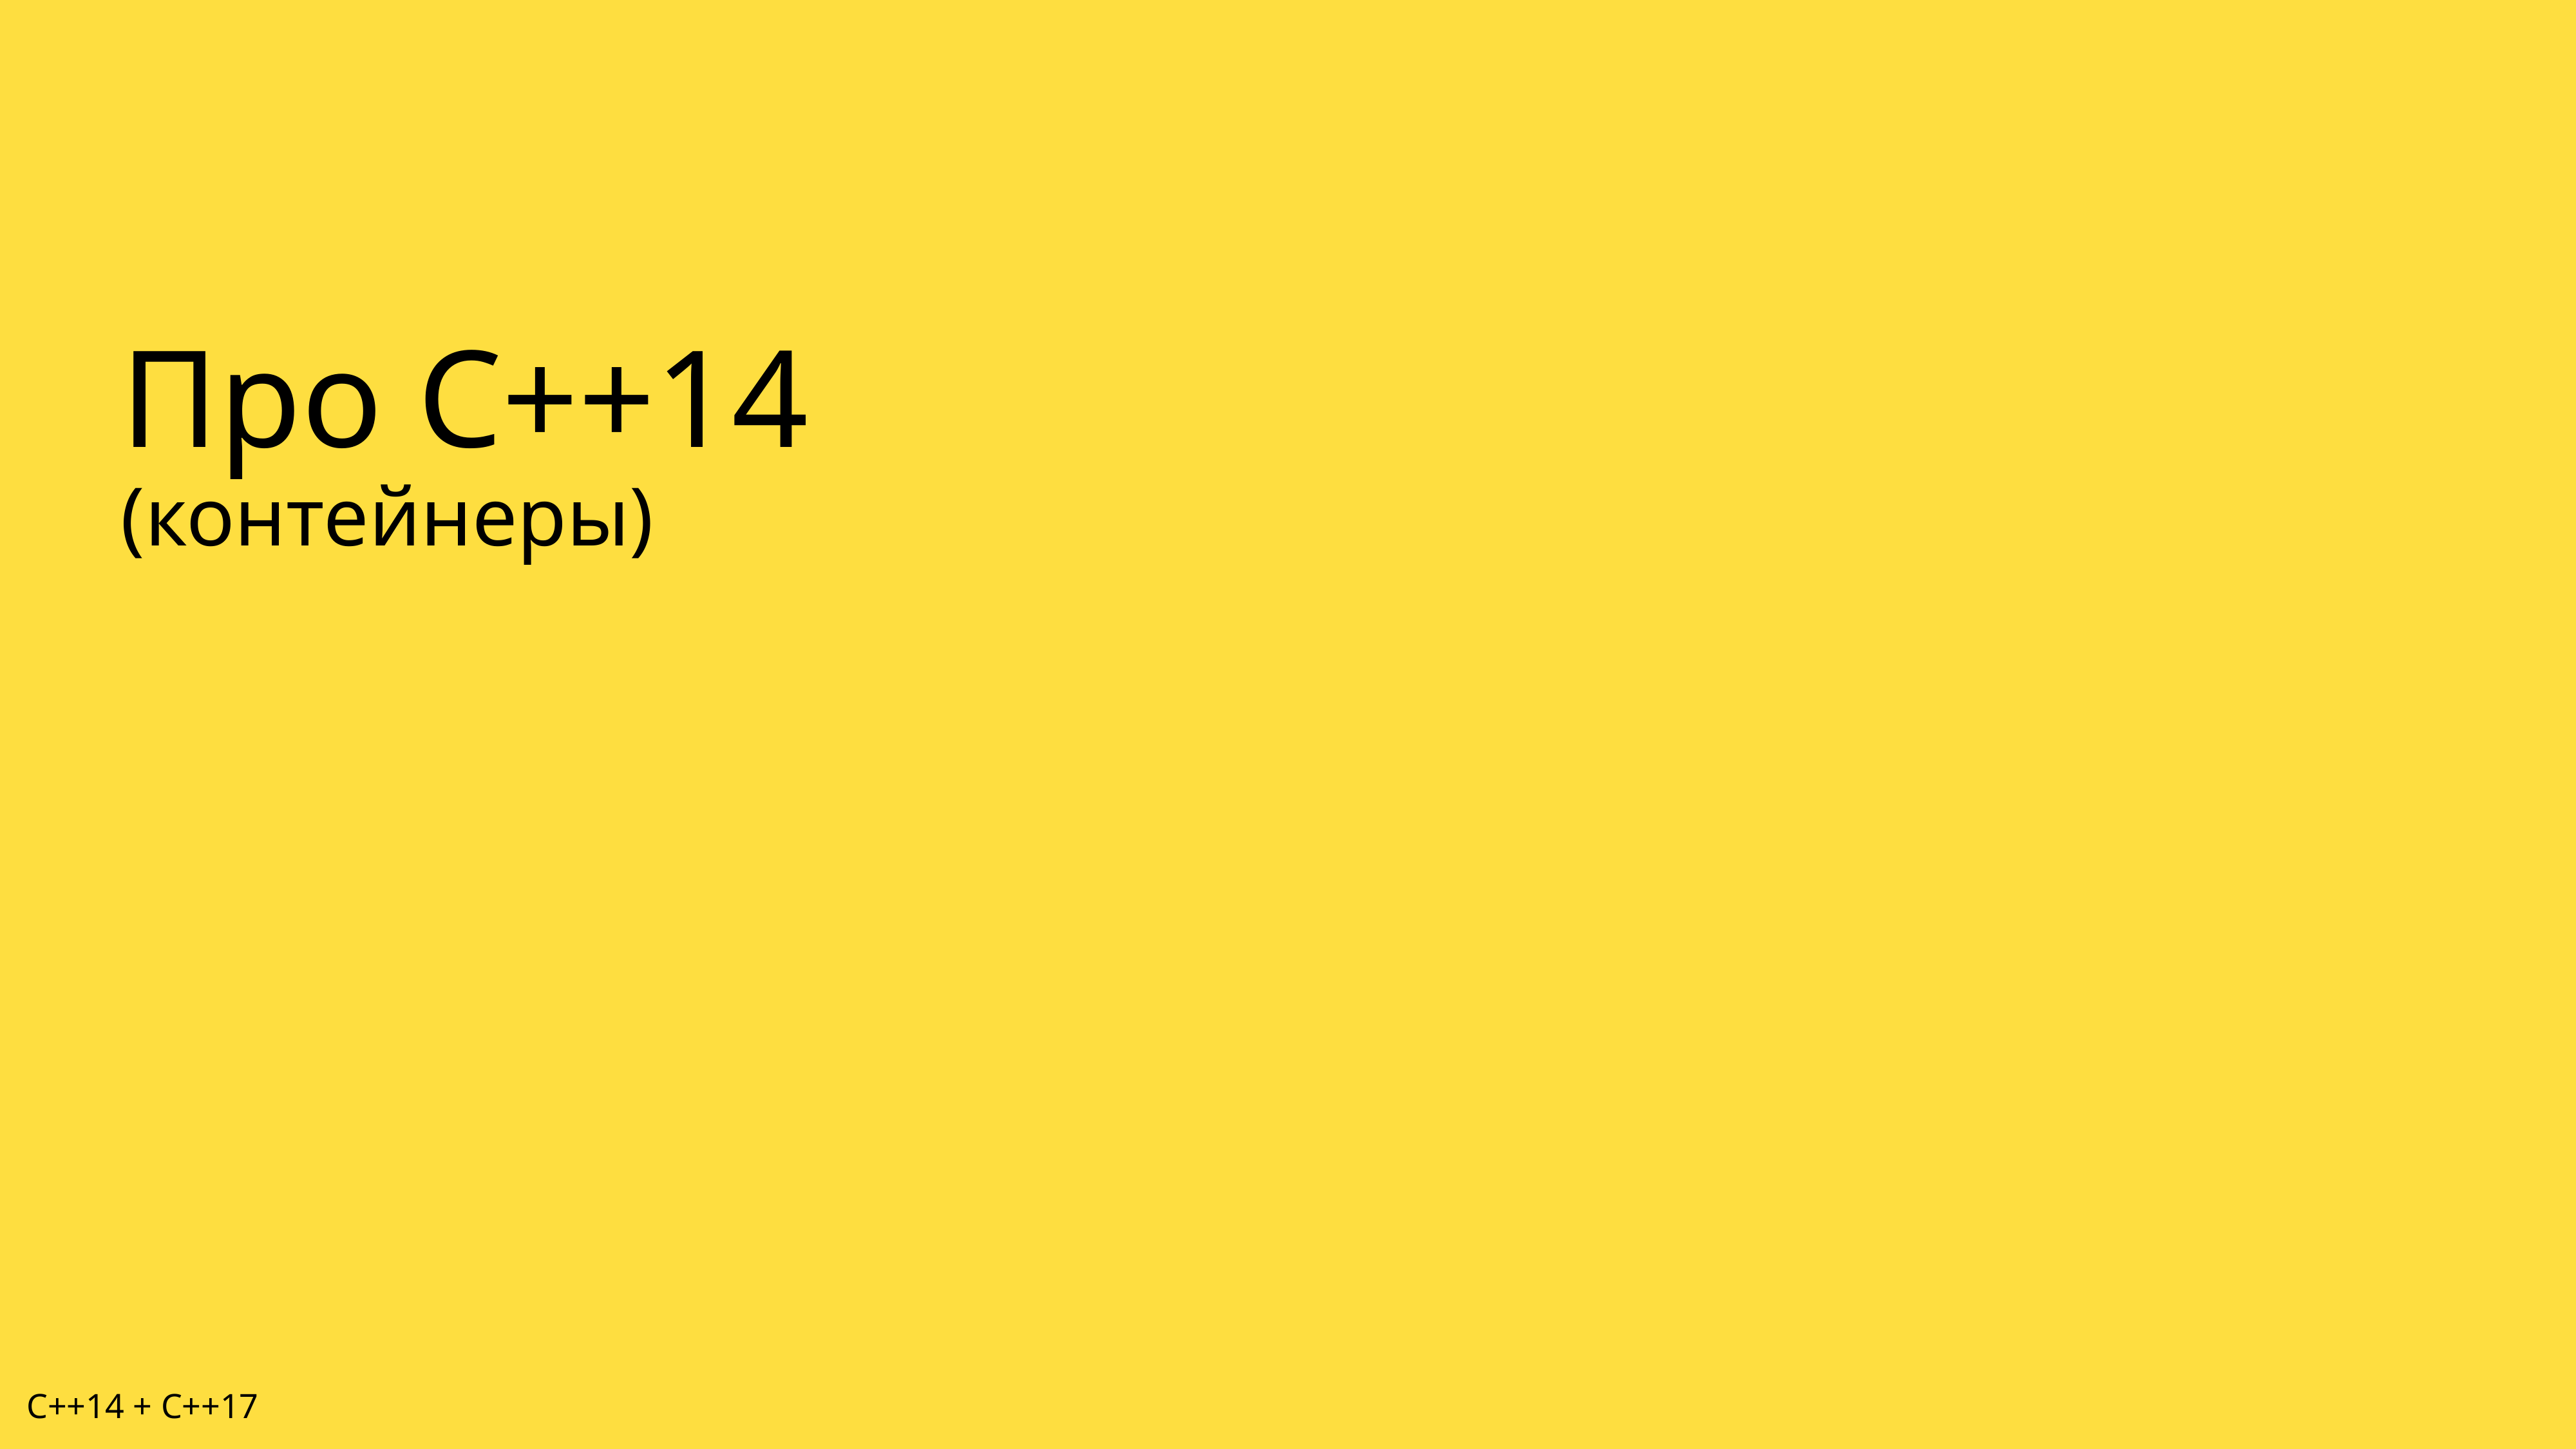

# Про С++14 (контейнеры)
C++14 + C++17